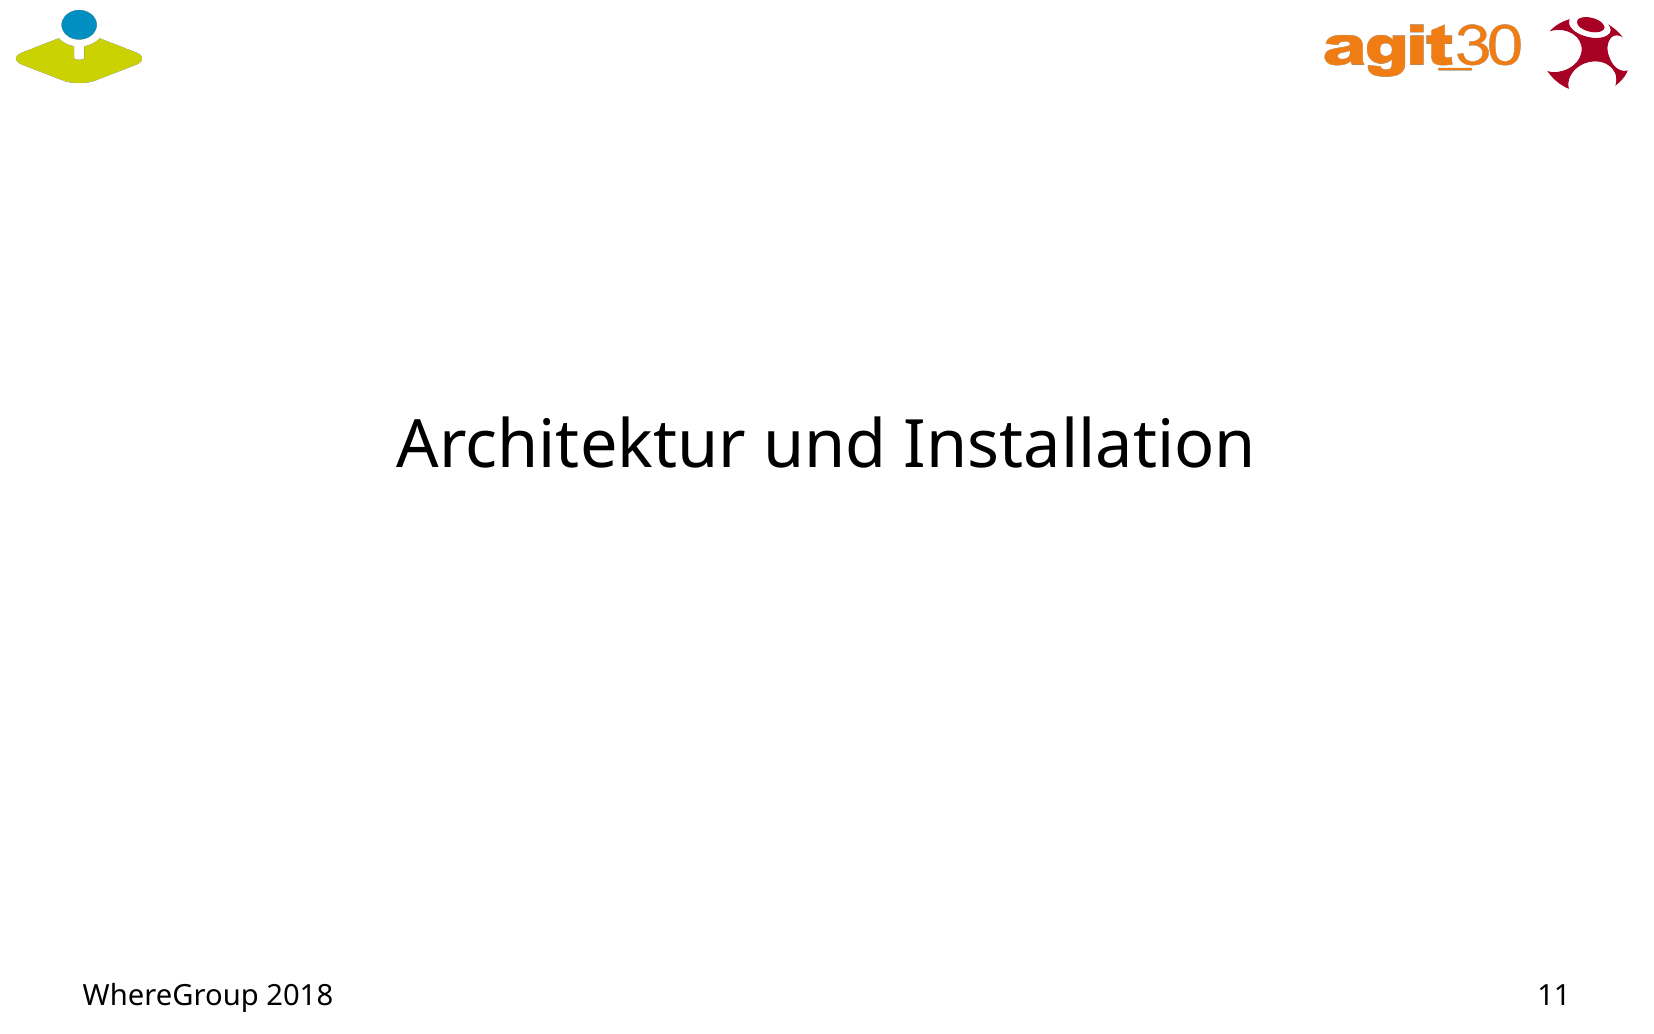

# Architektur und Installation
WhereGroup 2018
11